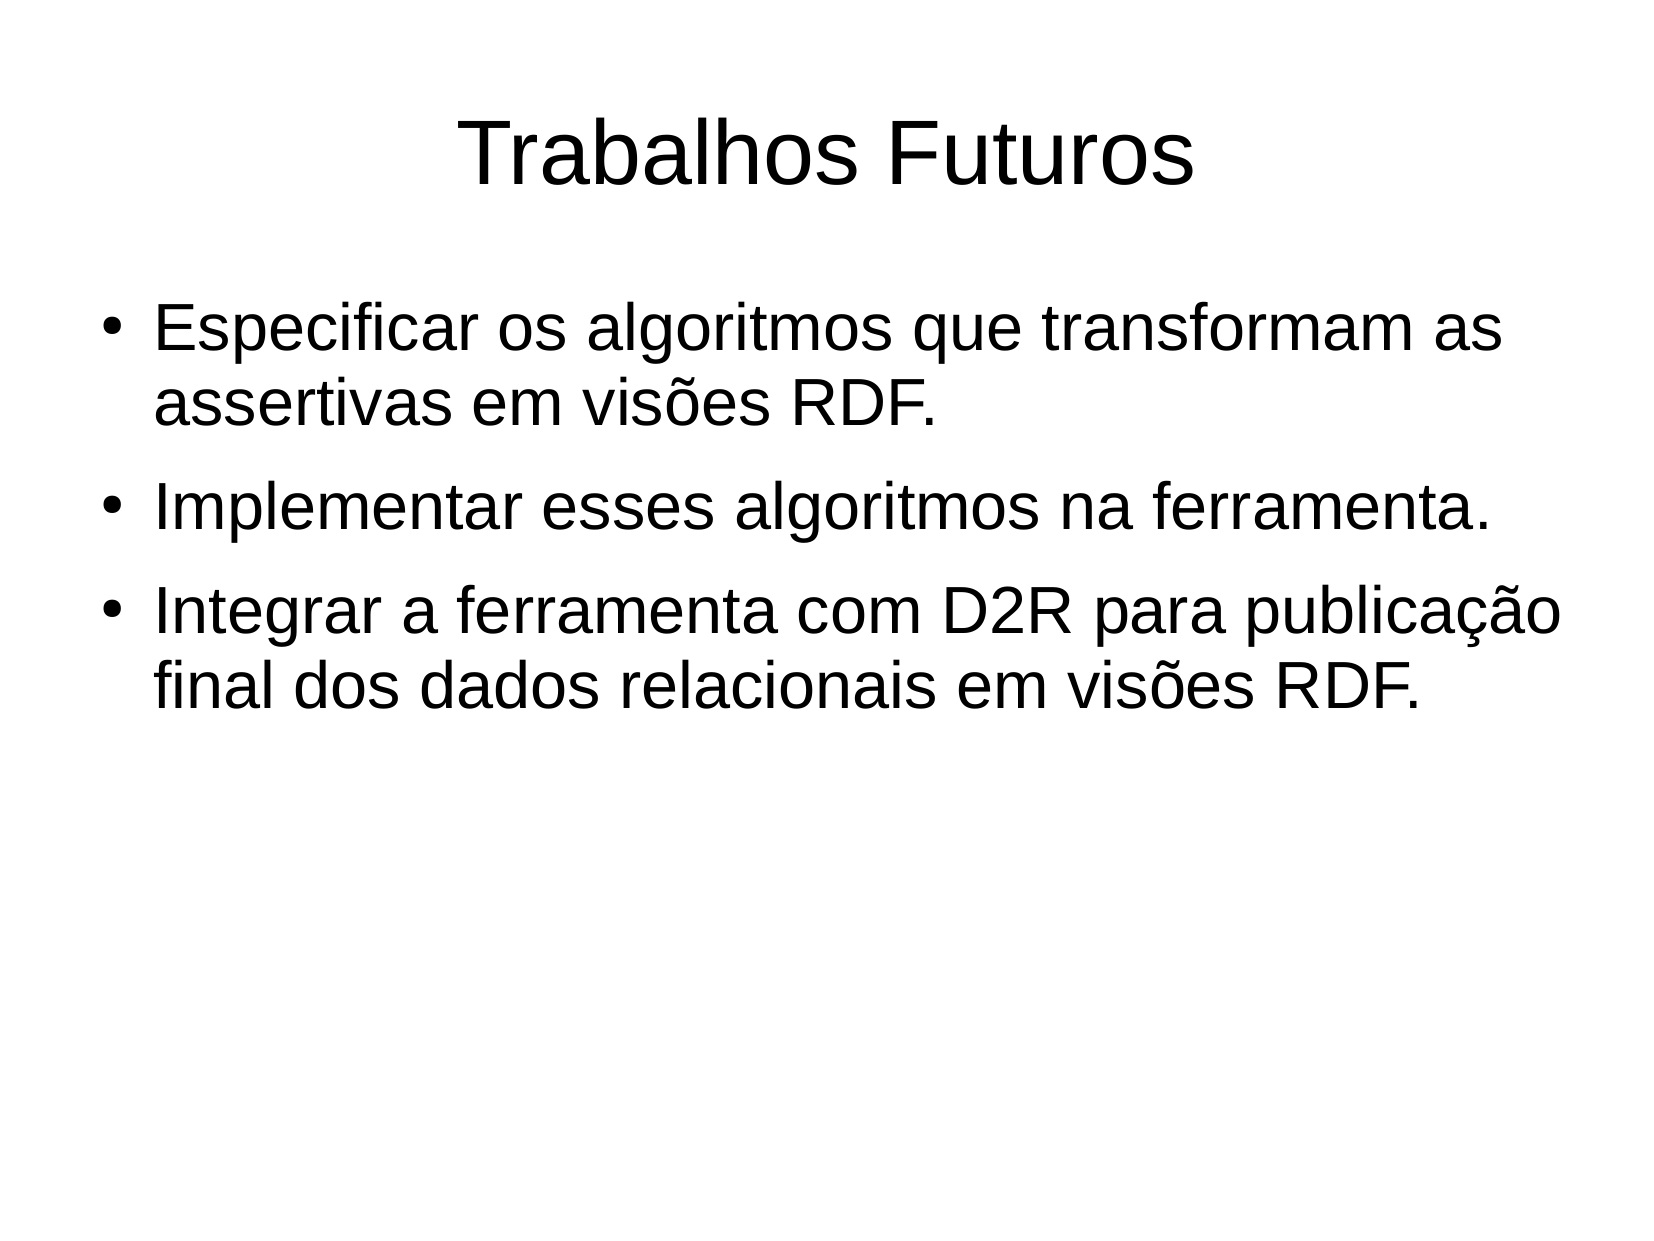

# Trabalhos Futuros
Especificar os algoritmos que transformam as assertivas em visões RDF.
Implementar esses algoritmos na ferramenta.
Integrar a ferramenta com D2R para publicação final dos dados relacionais em visões RDF.